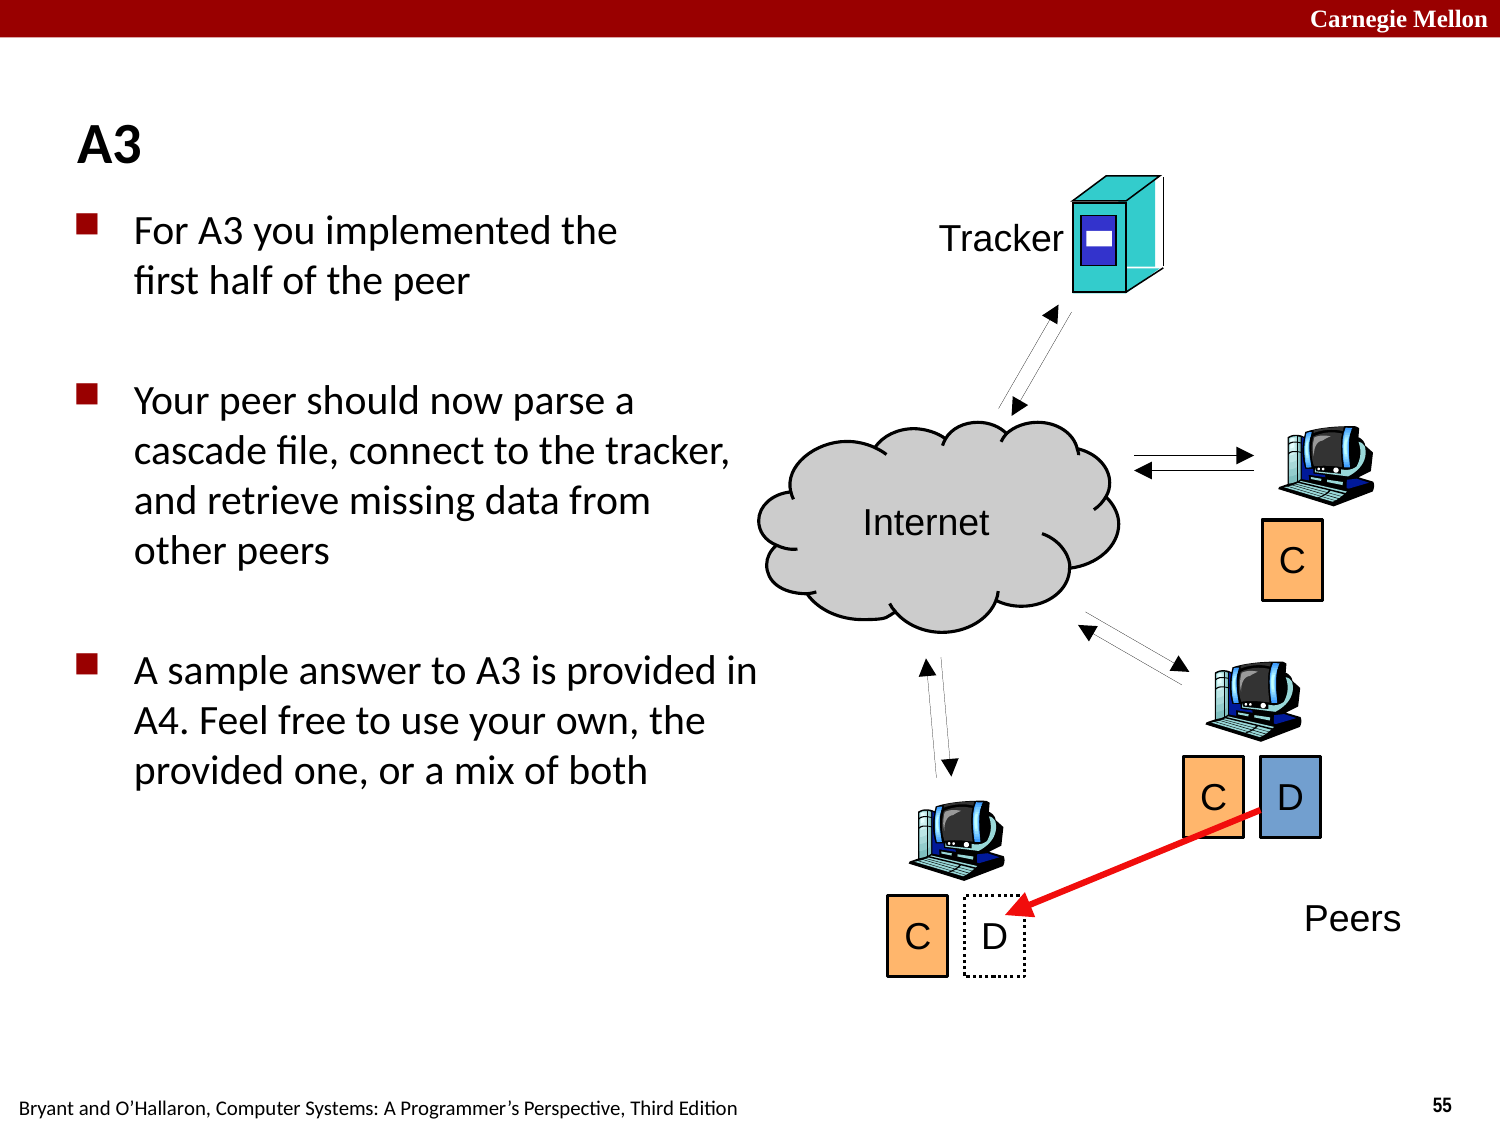

# A3
For A3 you implemented the
first half of the peer
Your peer should now parse a
cascade file, connect to the tracker,
and retrieve missing data from
other peers
A sample answer to A3 is provided in
A4. Feel free to use your own, the
provided one, or a mix of both
Tracker
Internet
D
C
D
C
D
D
Peers
C
D